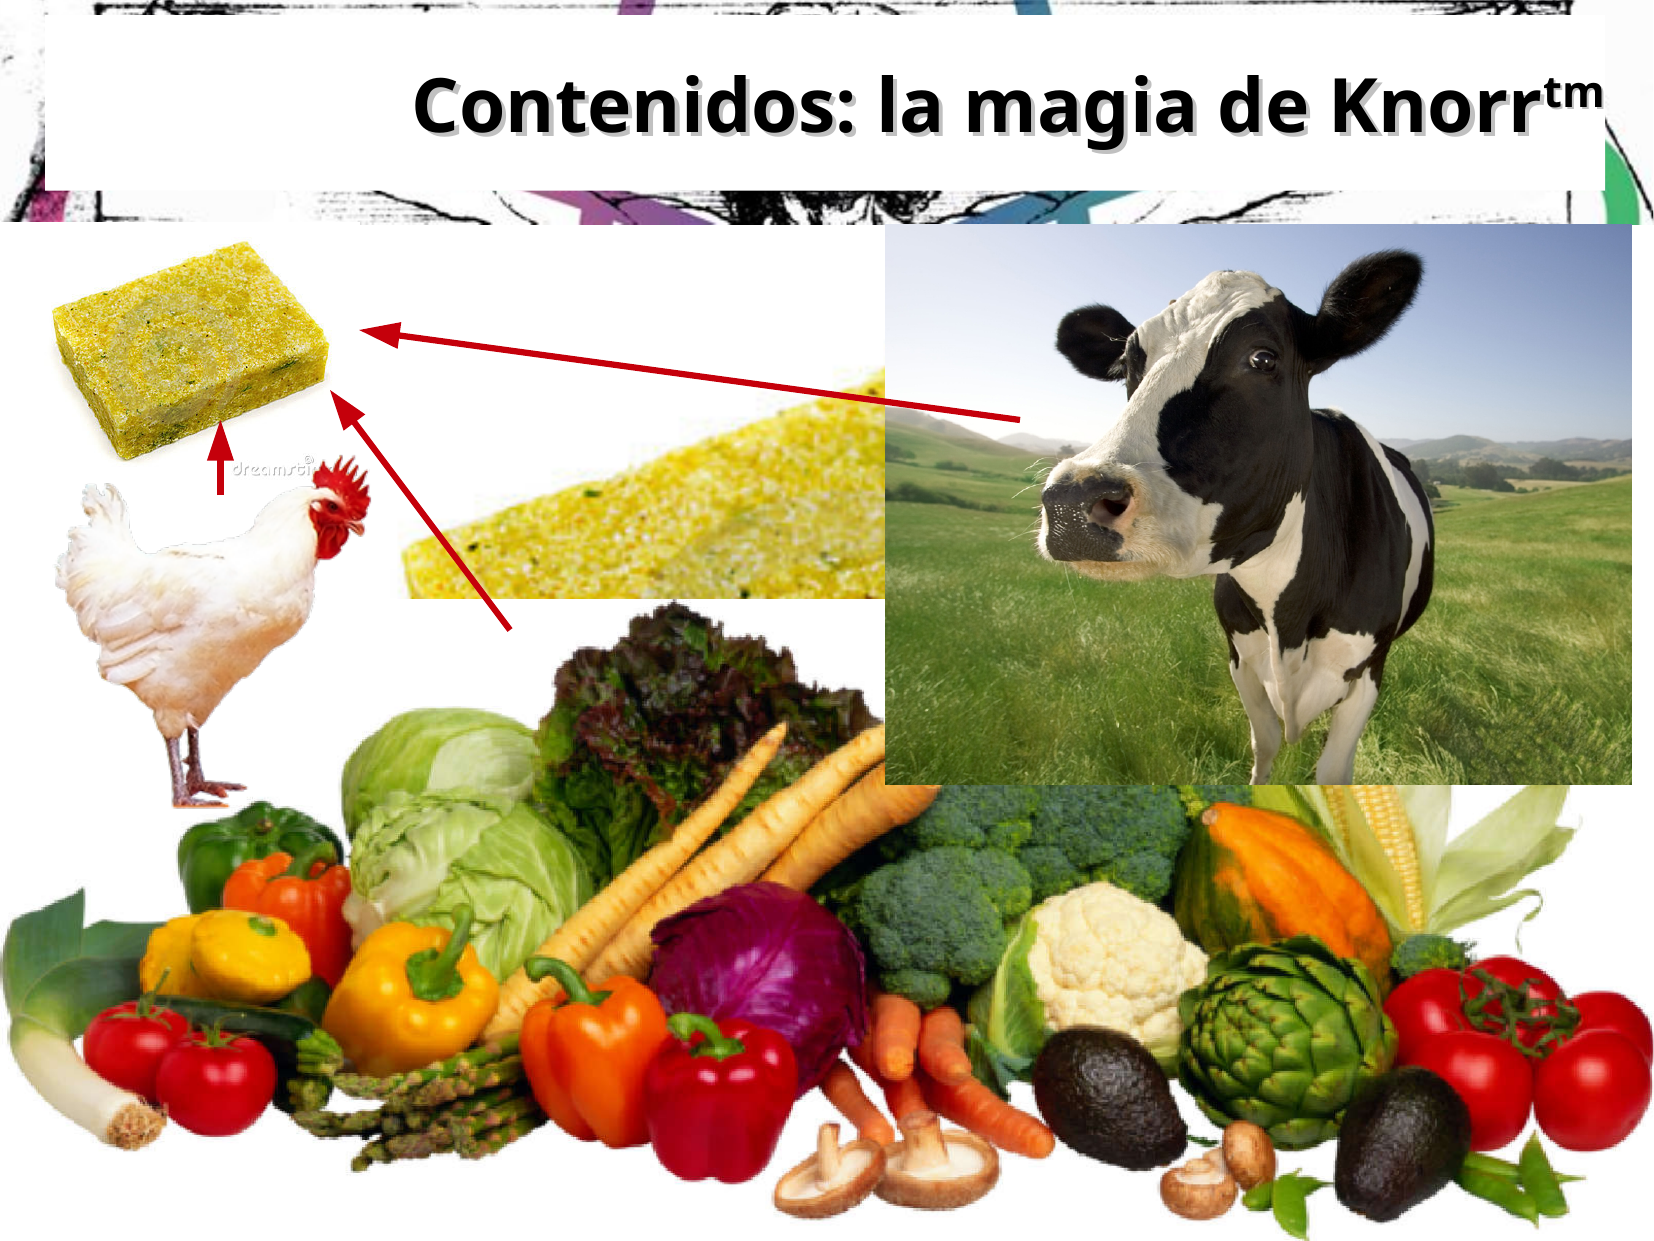

# Contenidos: la magia de Knorrtm
Oct, 2016
Asorey - Balseiro 2016 Física Médica - 01/04
2